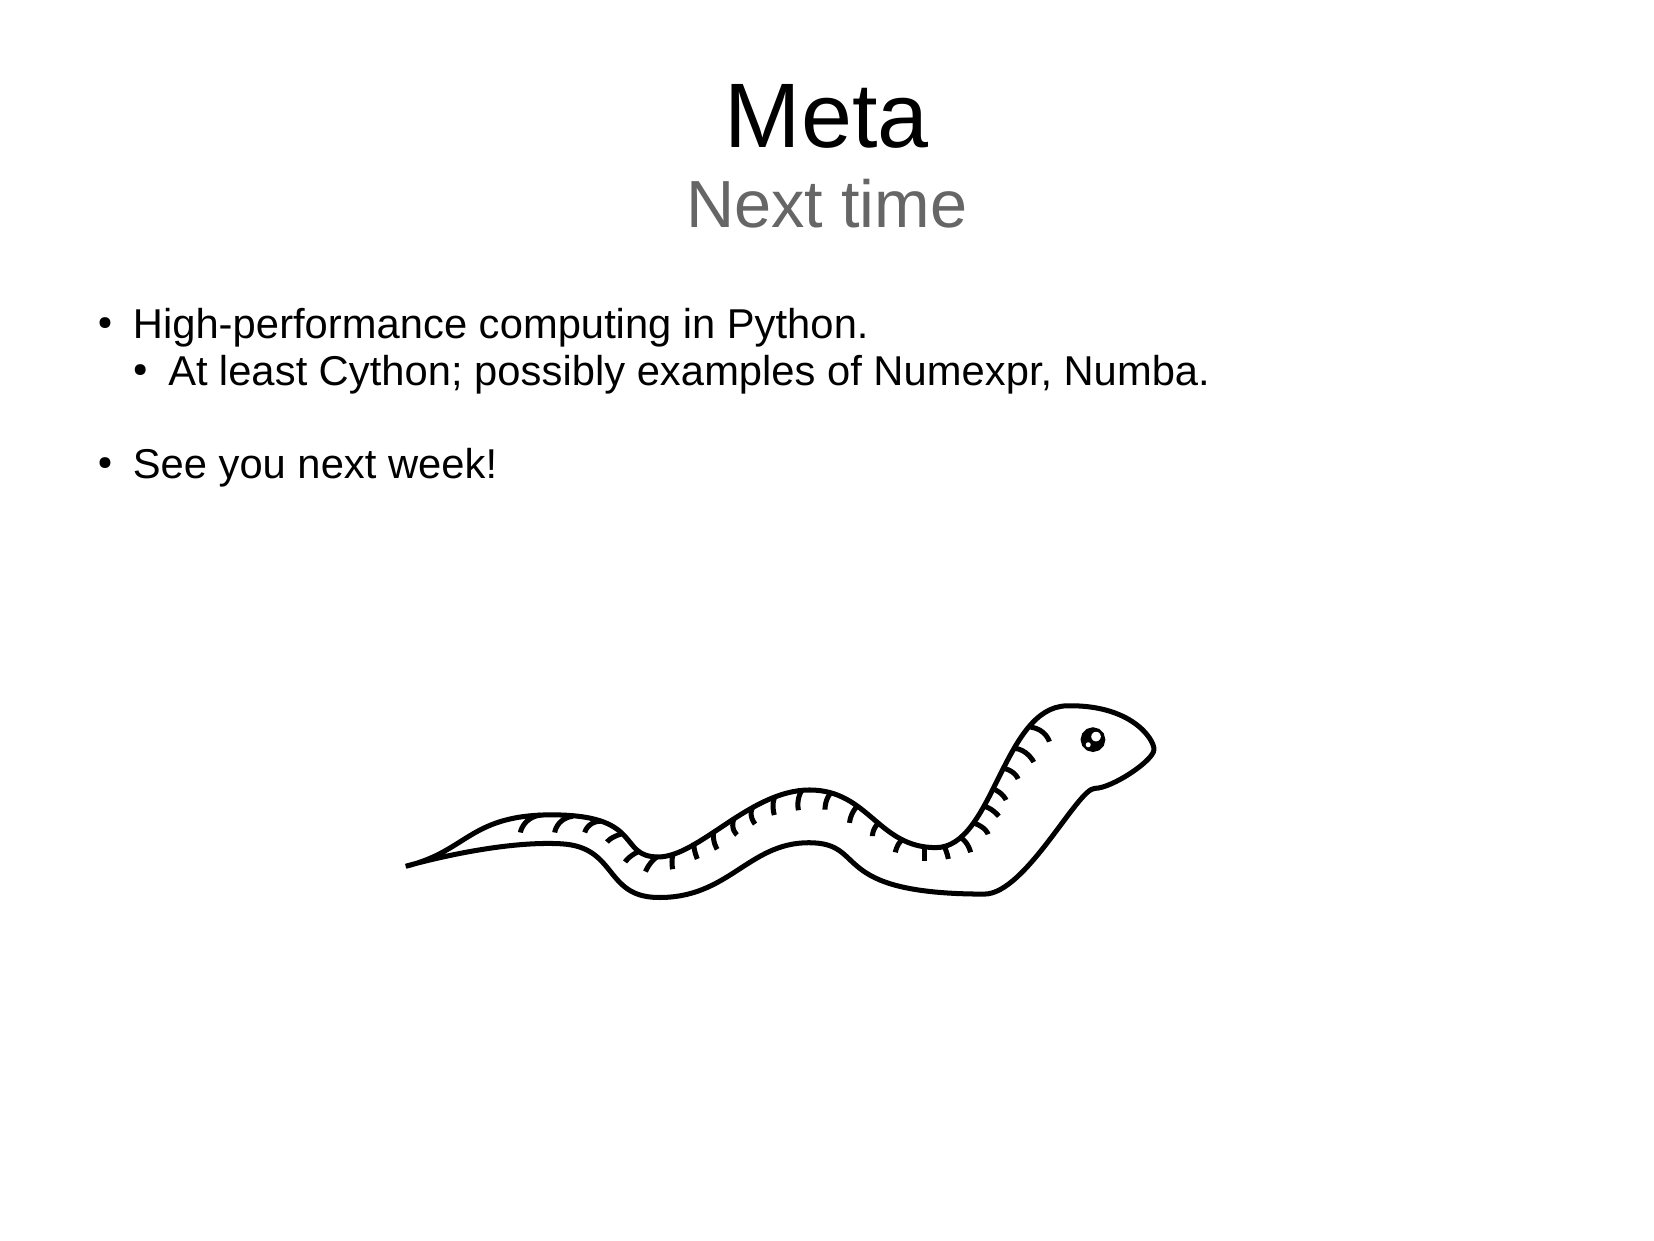

# Meta Next time
High-performance computing in Python.
At least Cython; possibly examples of Numexpr, Numba.
See you next week!